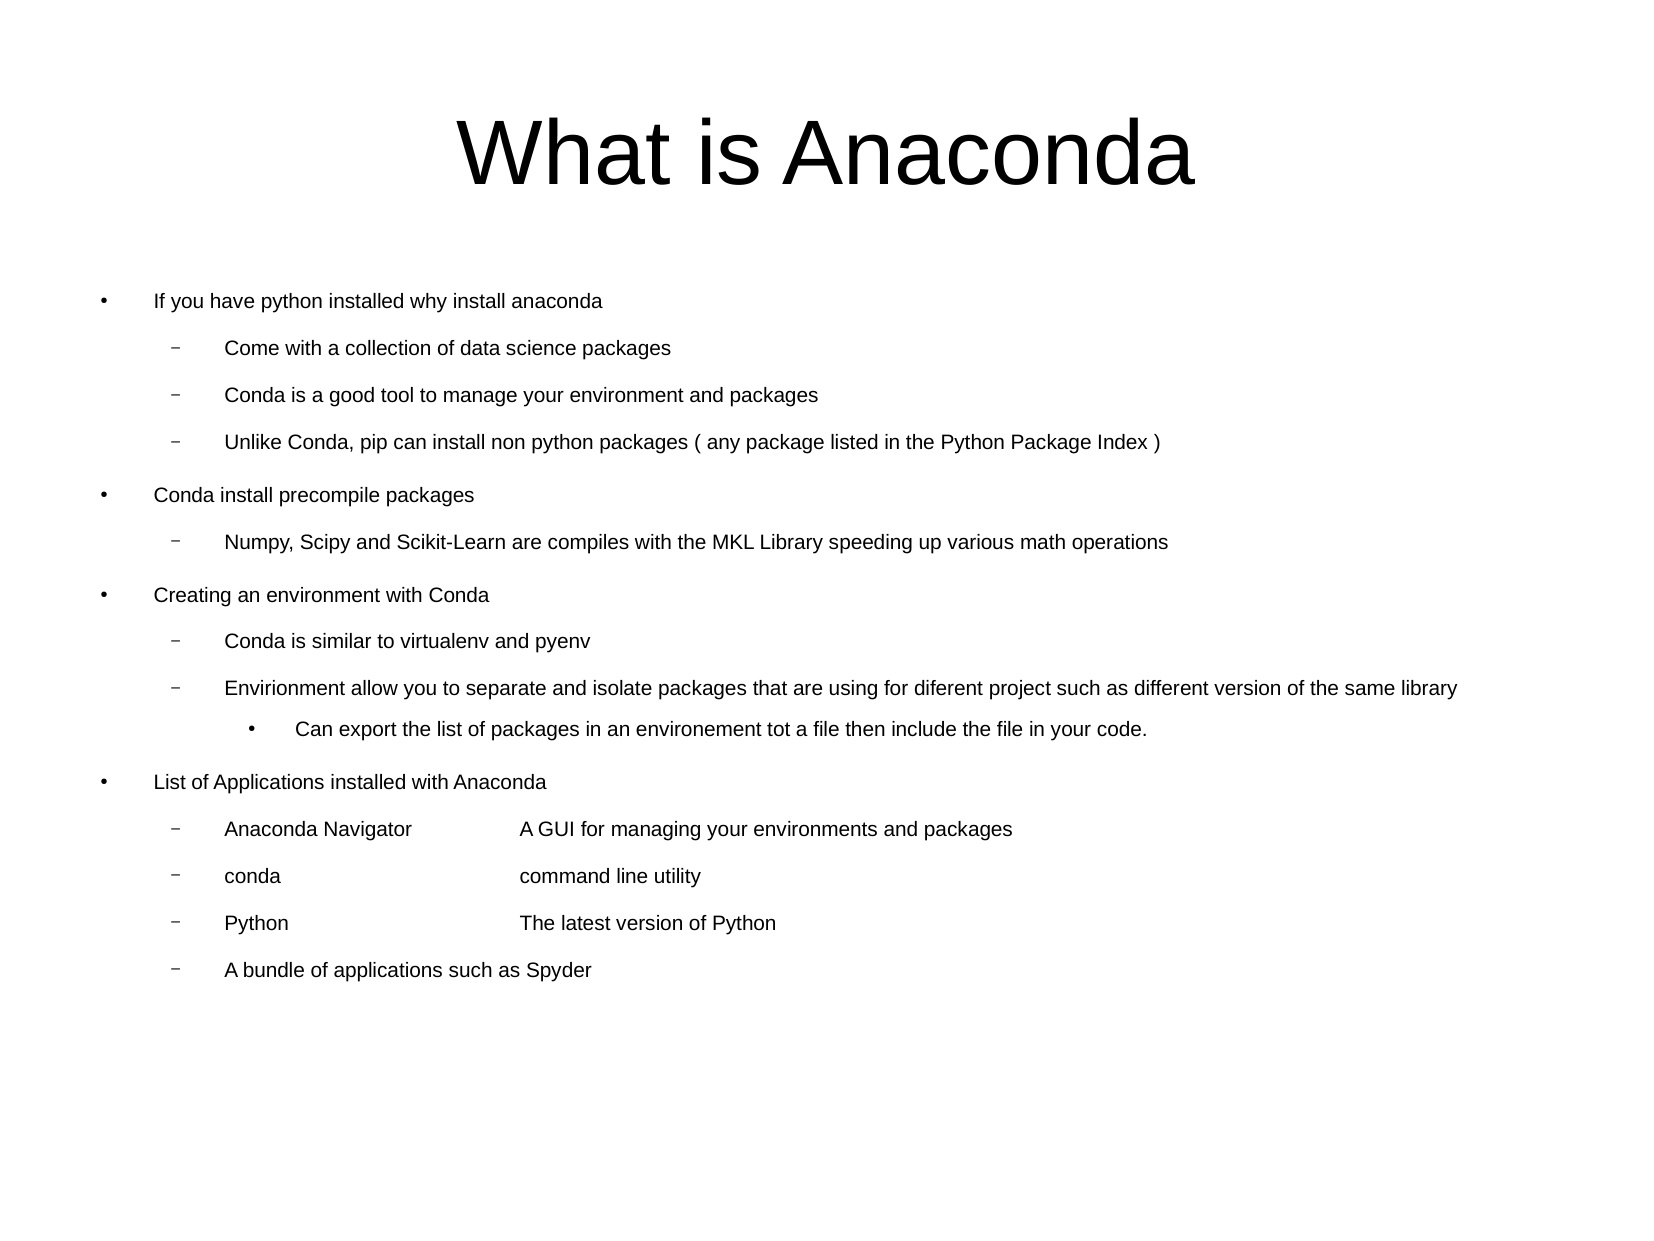

# What is Anaconda
If you have python installed why install anaconda
Come with a collection of data science packages
Conda is a good tool to manage your environment and packages
Unlike Conda, pip can install non python packages ( any package listed in the Python Package Index )
Conda install precompile packages
Numpy, Scipy and Scikit-Learn are compiles with the MKL Library speeding up various math operations
Creating an environment with Conda
Conda is similar to virtualenv and pyenv
Envirionment allow you to separate and isolate packages that are using for diferent project such as different version of the same library
Can export the list of packages in an environement tot a file then include the file in your code.
List of Applications installed with Anaconda
Anaconda Navigator		A GUI for managing your environments and packages
conda				command line utility
Python				The latest version of Python
A bundle of applications such as Spyder